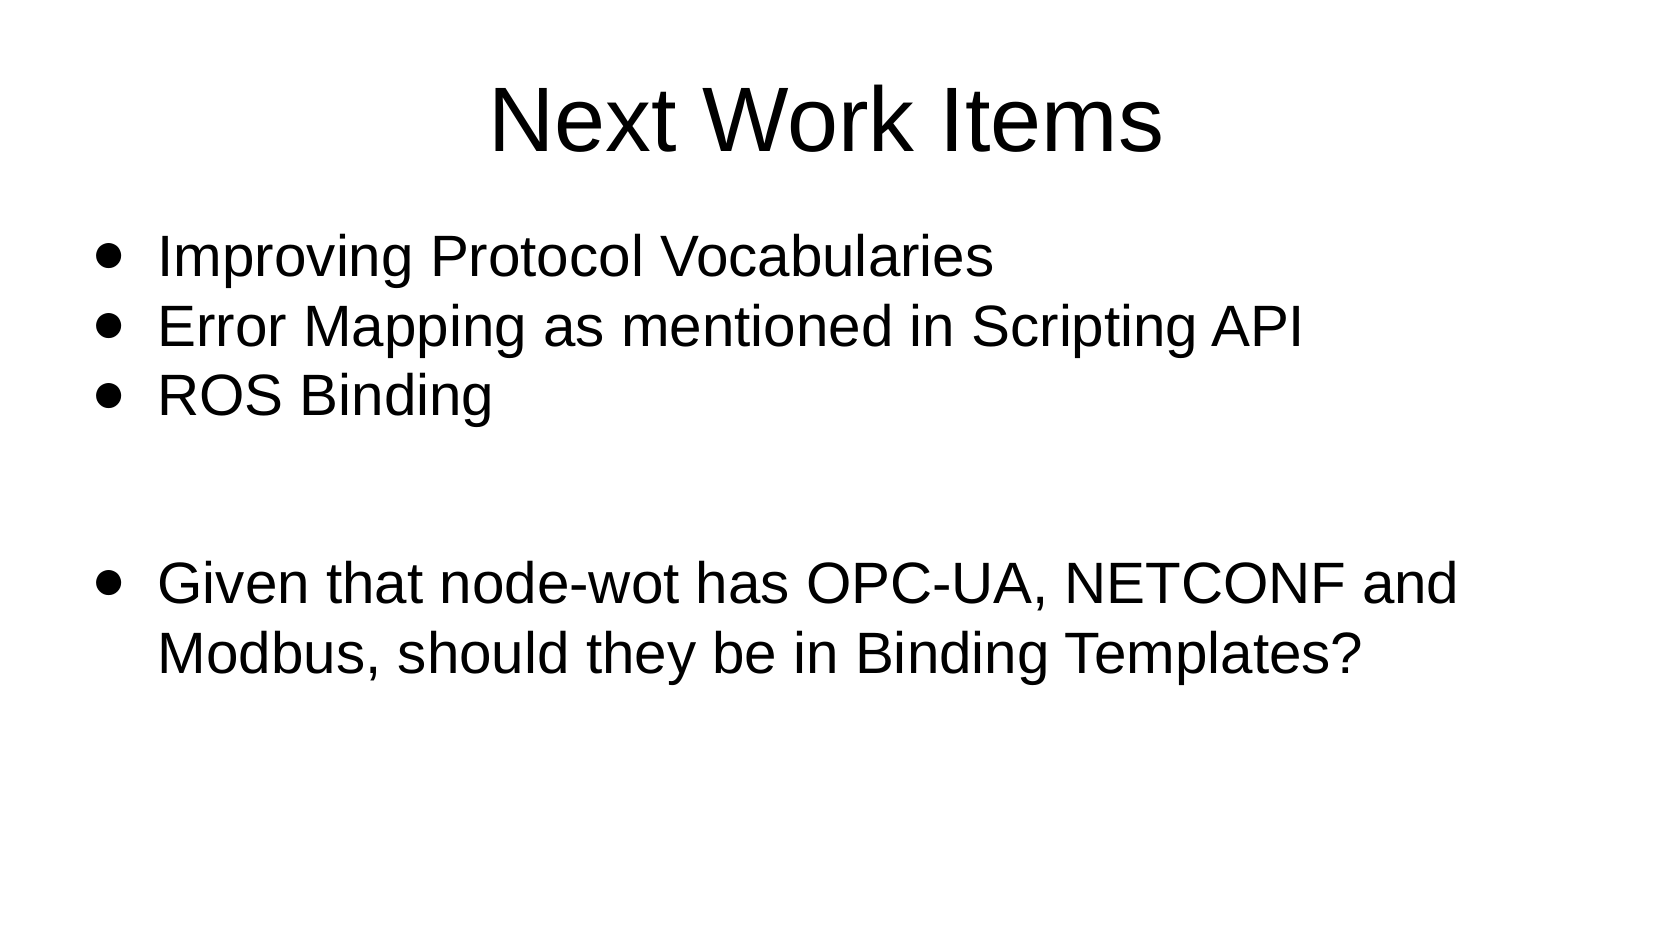

Next Work Items
Improving Protocol Vocabularies
Error Mapping as mentioned in Scripting API
ROS Binding
Given that node-wot has OPC-UA, NETCONF and Modbus, should they be in Binding Templates?